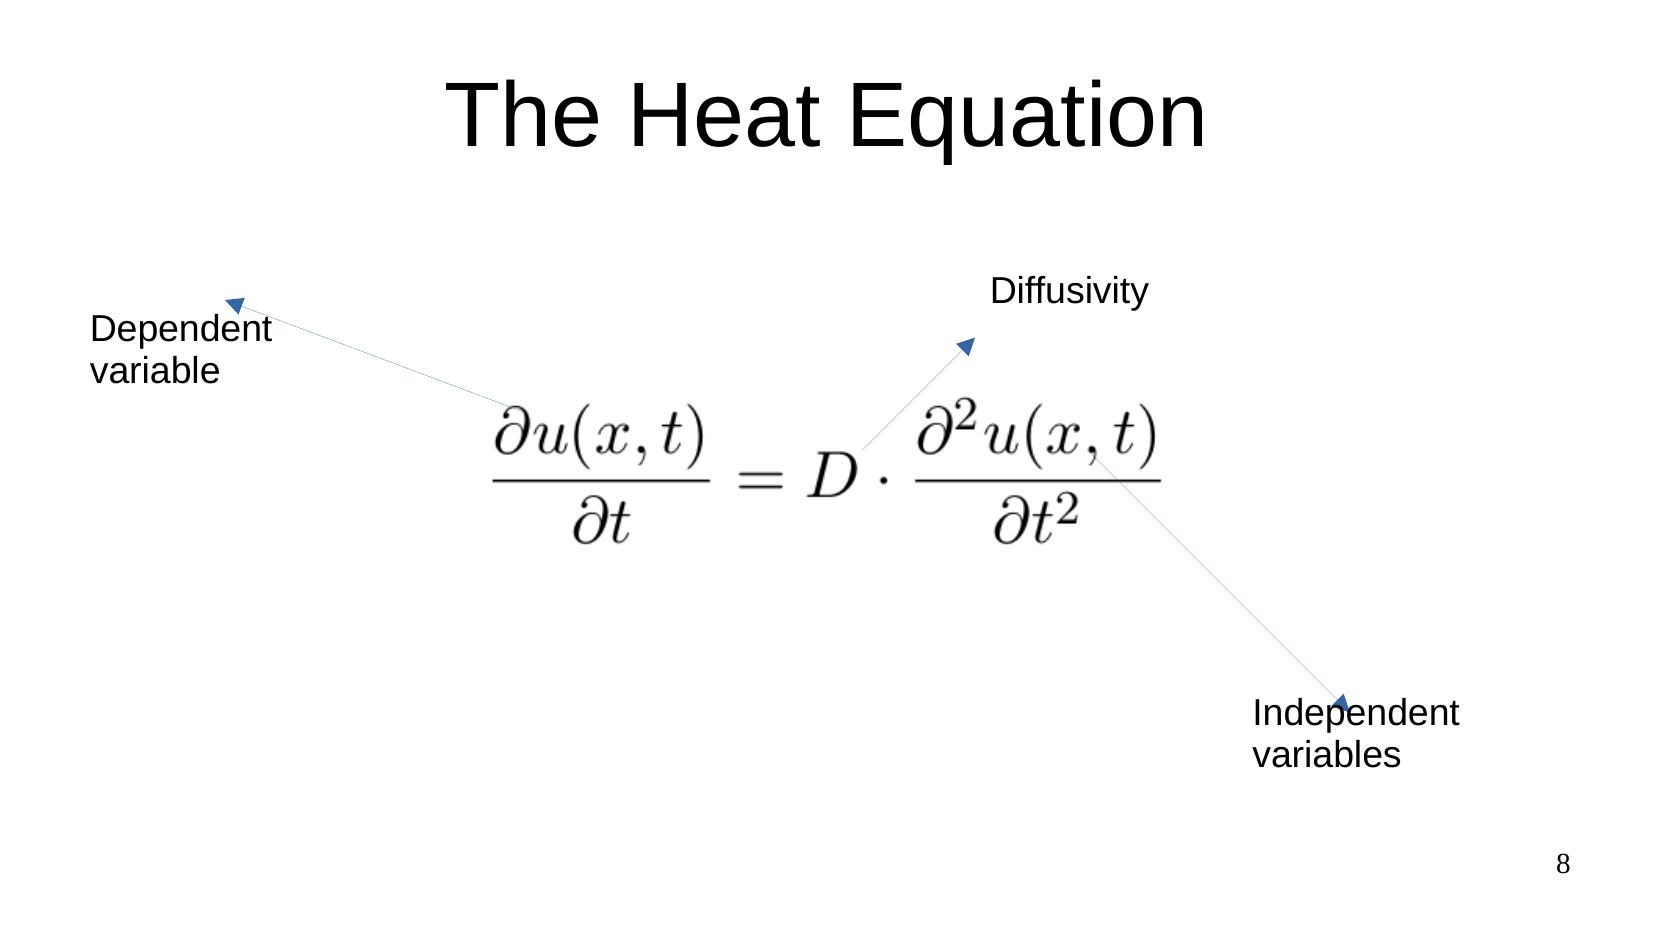

# The Heat Equation
Diffusivity
Dependent
variable
Independent variables
8